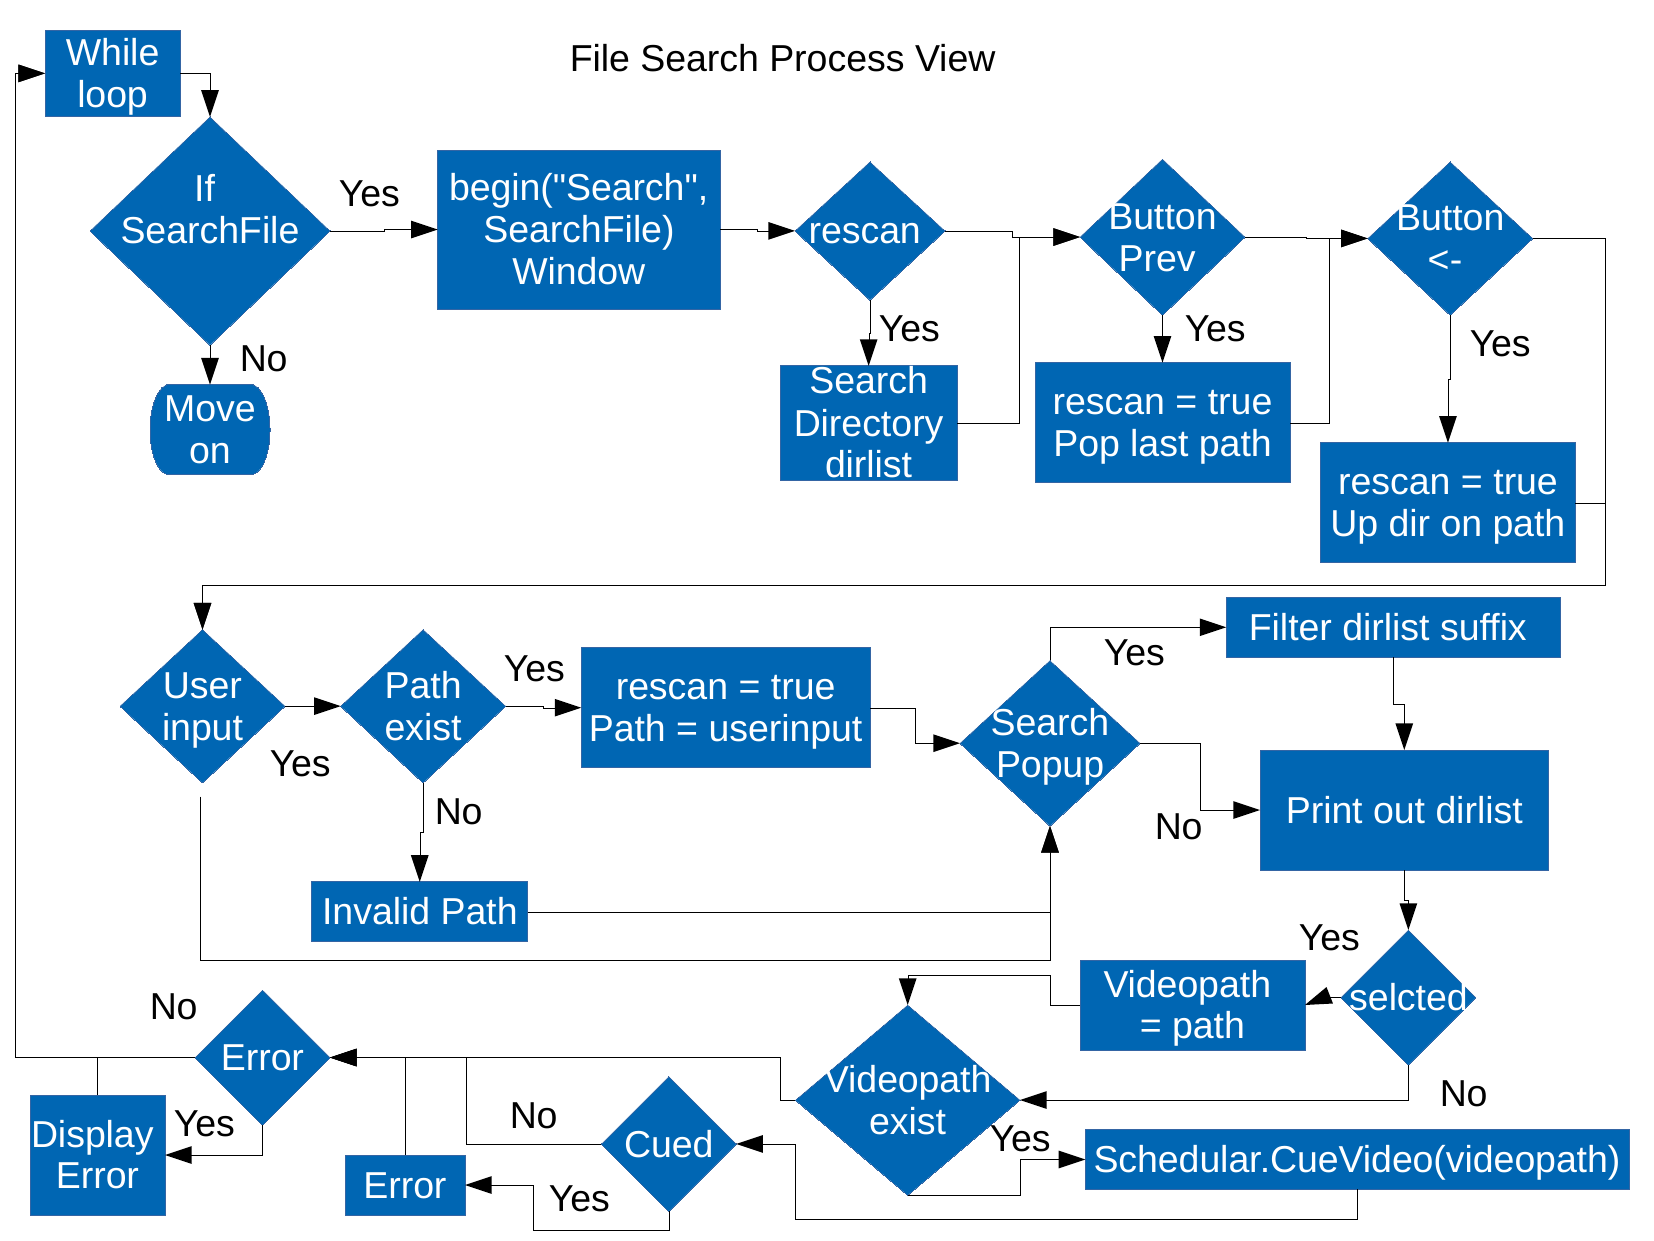

While
loop
File Search Process View
If
SearchFile
begin("Search",
 SearchFile)
Window
Button
Prev
rescan
Button
<-
Yes
Yes
Yes
Yes
No
rescan = true
Pop last path
Search
Directory
dirlist
Move
on
rescan = true
Up dir on path
Filter dirlist suffix
Yes
User
input
Path
exist
Yes
rescan = true
Path = userinput
Search
Popup
Yes
Print out dirlist
No
No
Invalid Path
Yes
selcted
Videopath
= path
No
Error
Videopath
exist
No
Cued
No
Display
Error
Yes
Yes
Schedular.CueVideo(videopath)
3
Error
Yes